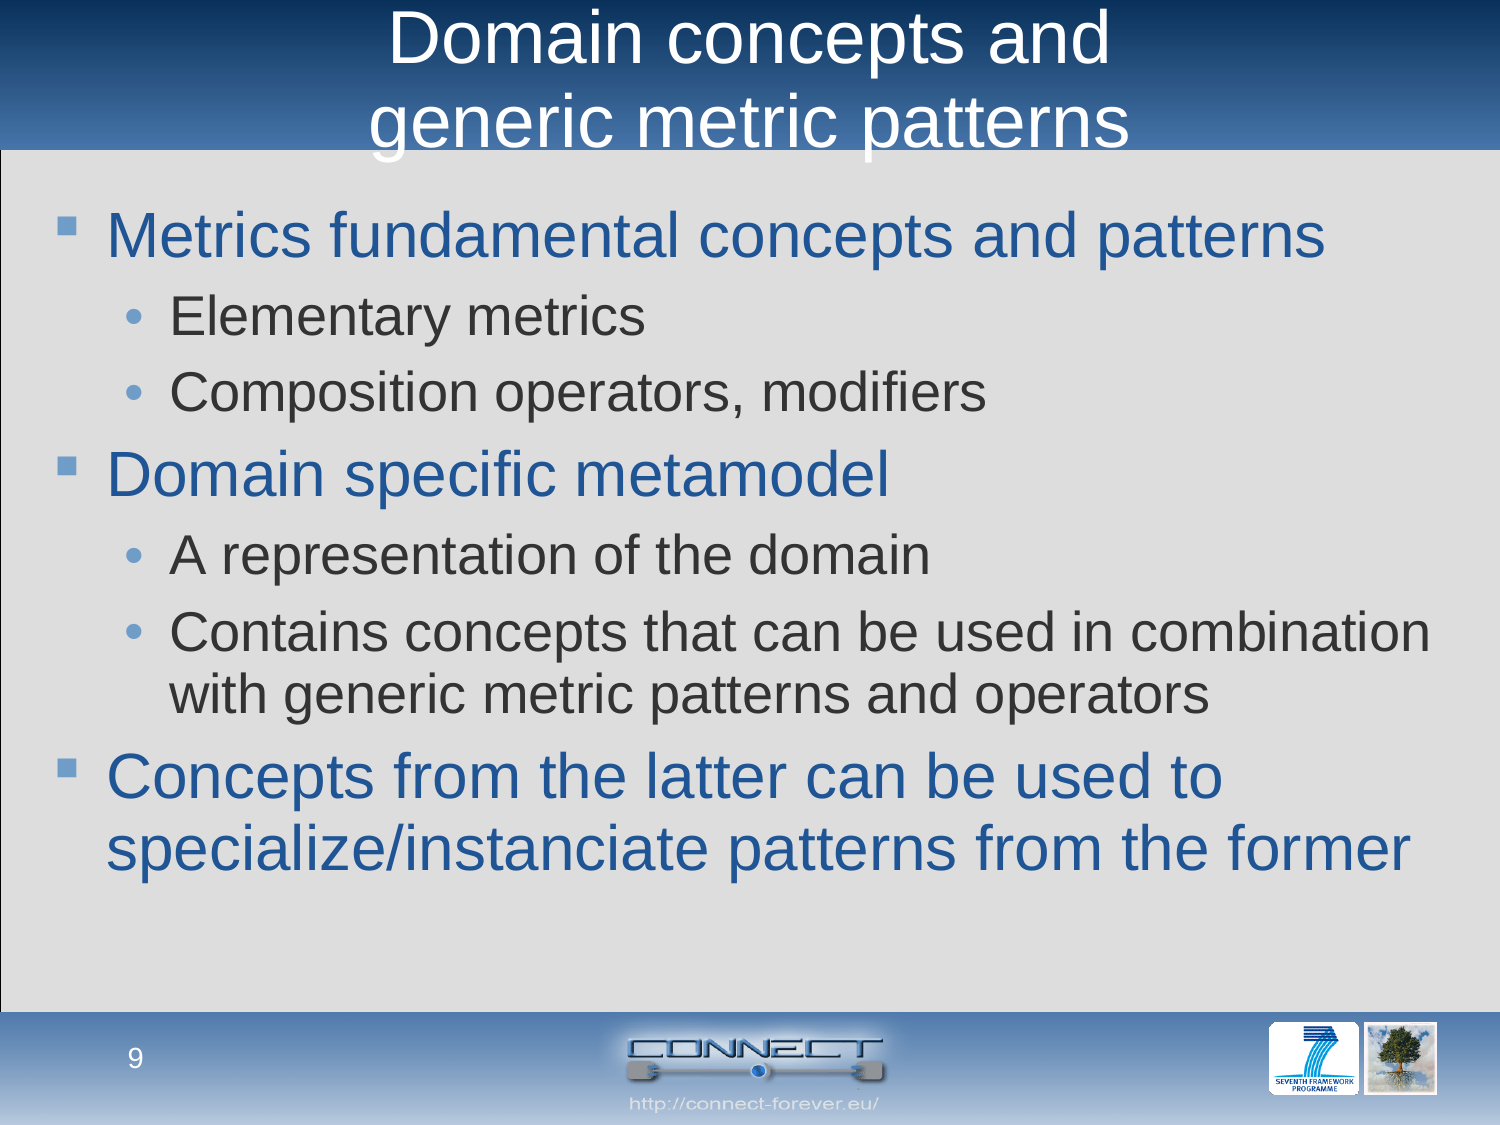

# Domain concepts and generic metric patterns
Metrics fundamental concepts and patterns
Elementary metrics
Composition operators, modifiers
Domain specific metamodel
A representation of the domain
Contains concepts that can be used in combination with generic metric patterns and operators
Concepts from the latter can be used to specialize/instanciate patterns from the former
9